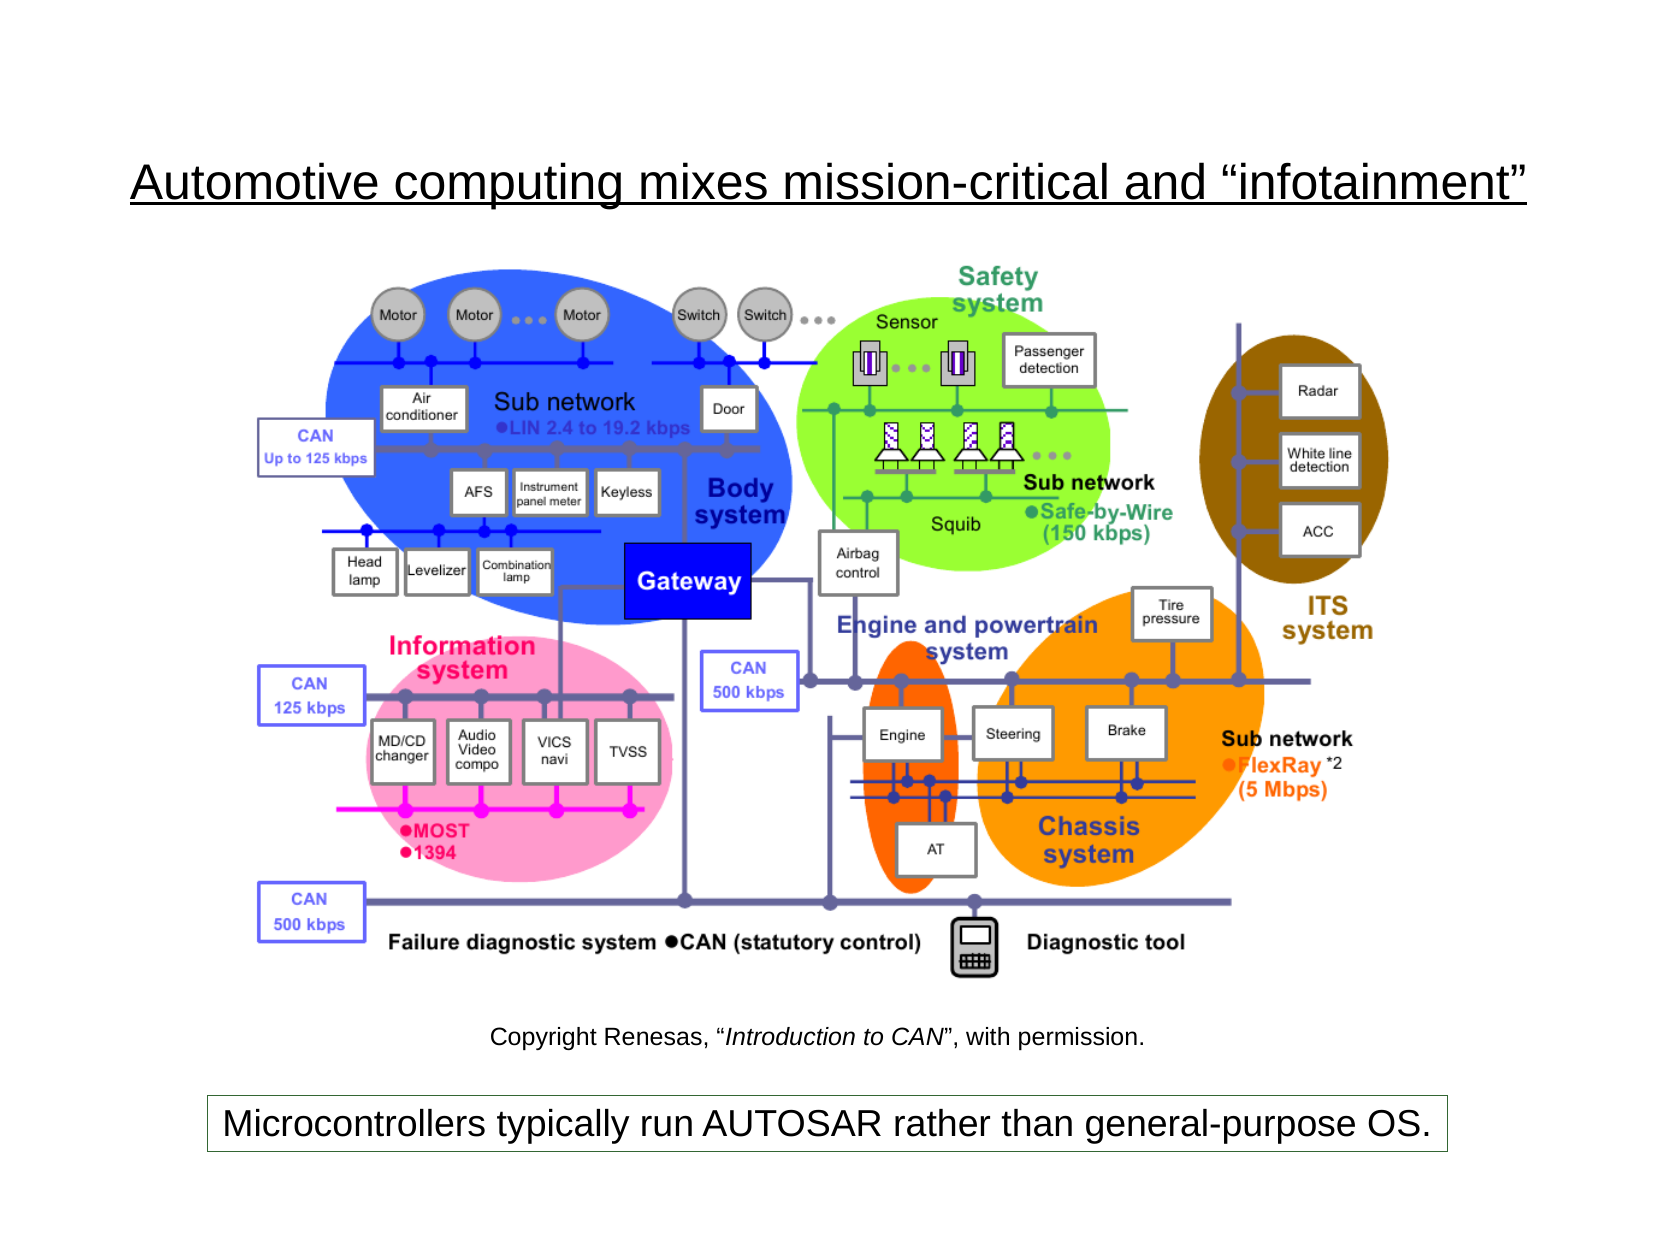

# Automotive computing mixes mission-critical and “infotainment”
Copyright Renesas, “Introduction to CAN”, with permission.
Microcontrollers typically run AUTOSAR rather than general-purpose OS.